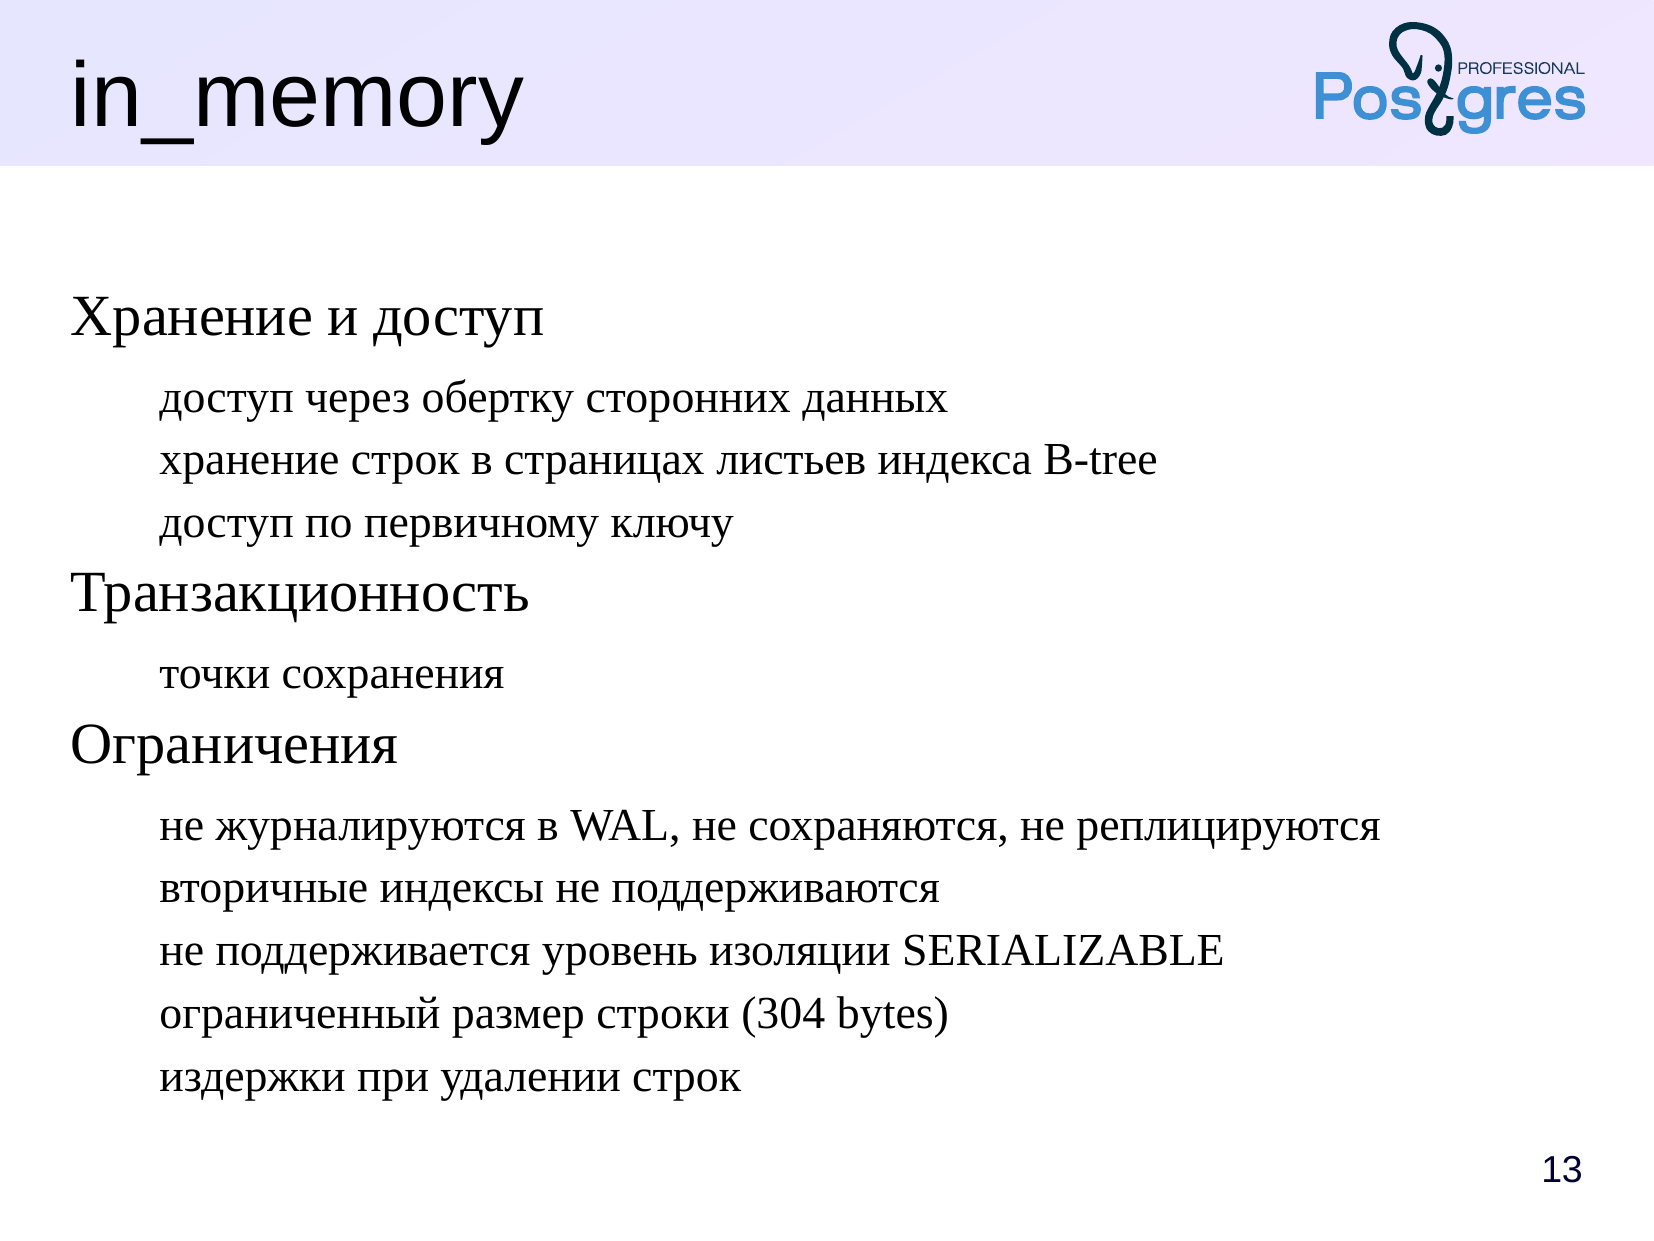

# in_memory
Хранение и доступ
доступ через обертку сторонних данных
хранение строк в страницах листьев индекса B-tree
доступ по первичному ключу
Транзакционность
точки сохранения
Ограничения
не журналируются в WAL, не сохраняются, не реплицируются
вторичные индексы не поддерживаются
не поддерживается уровень изоляции SERIALIZABLE
ограниченный размер строки (304 bytes)
издержки при удалении строк